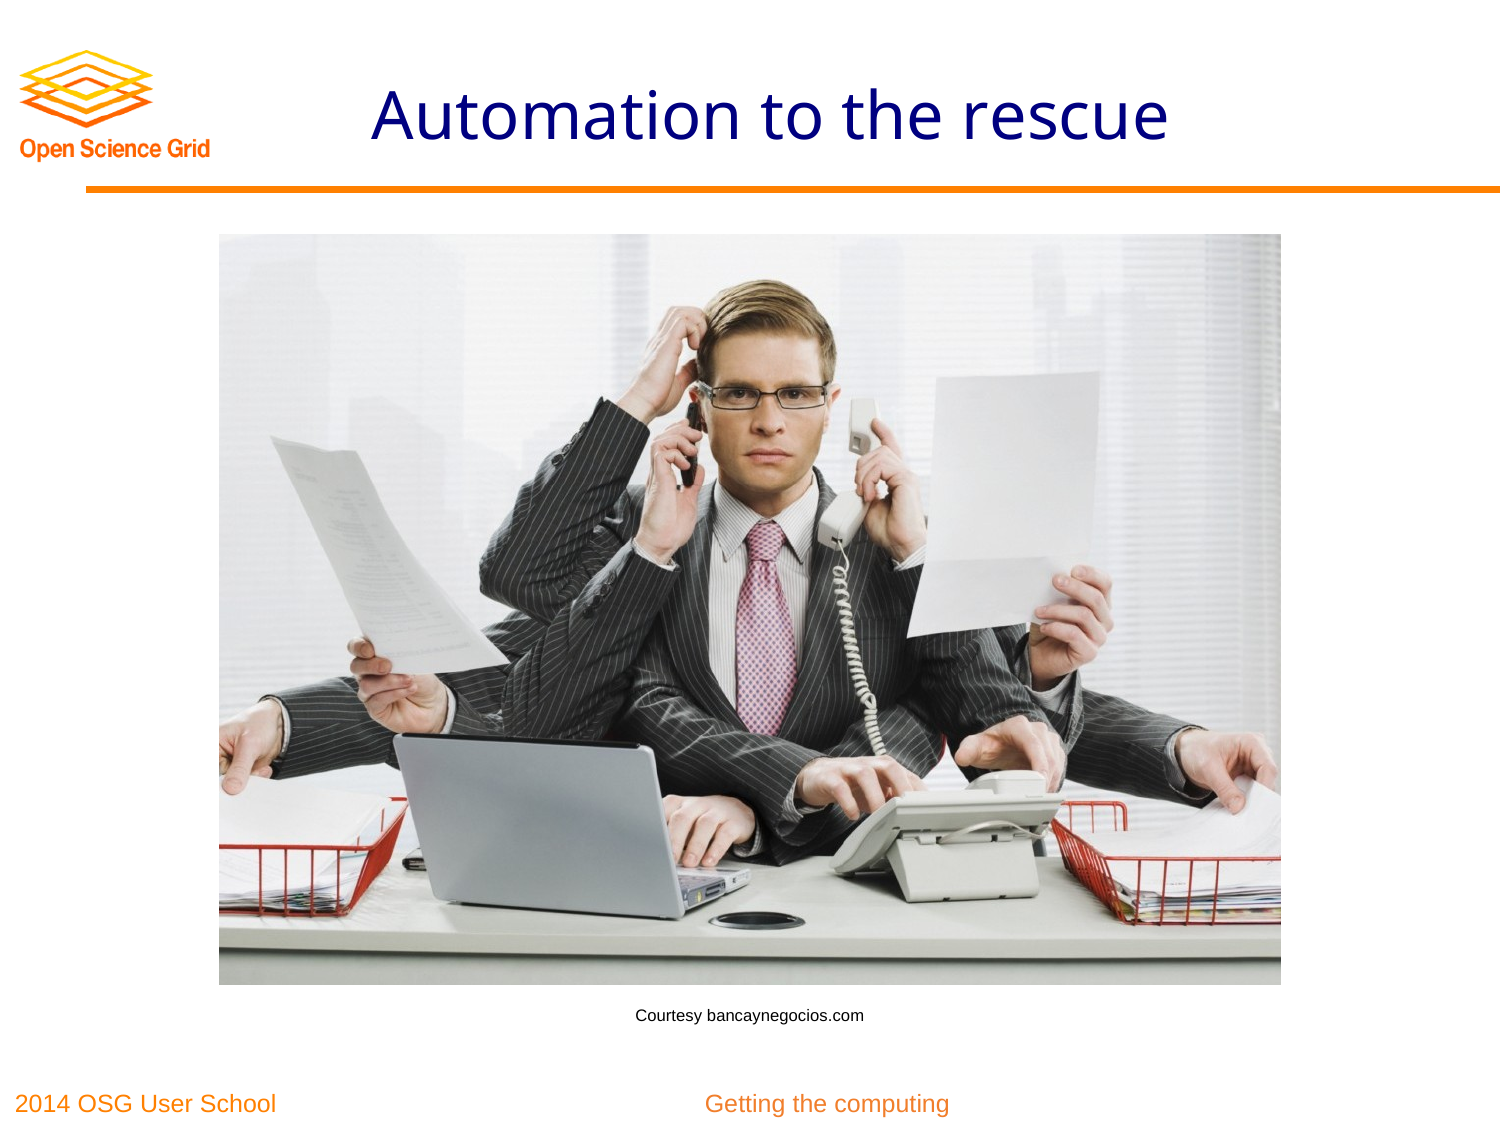

# Automation to the rescue
Courtesy bancaynegocios.com